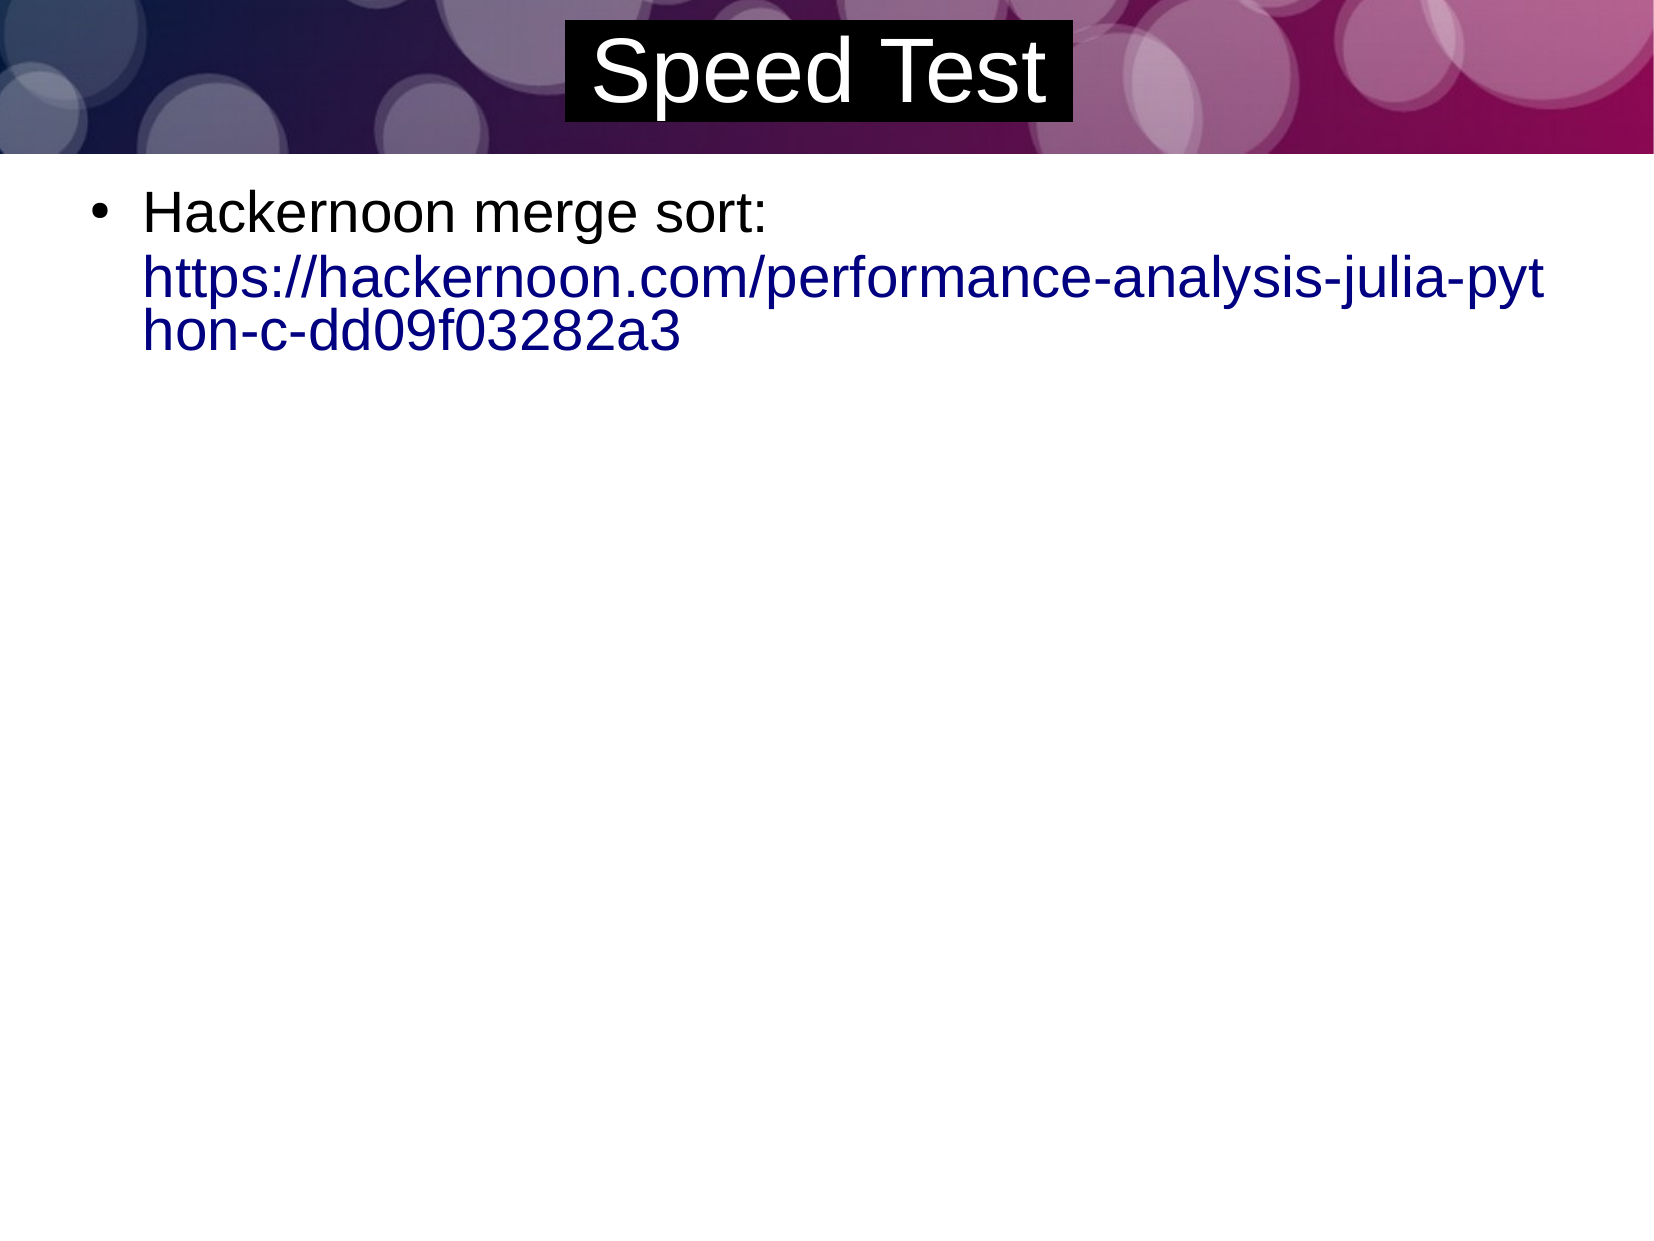

# Speed Test
Hackernoon merge sort: https://hackernoon.com/performance-analysis-julia-python-c-dd09f03282a3